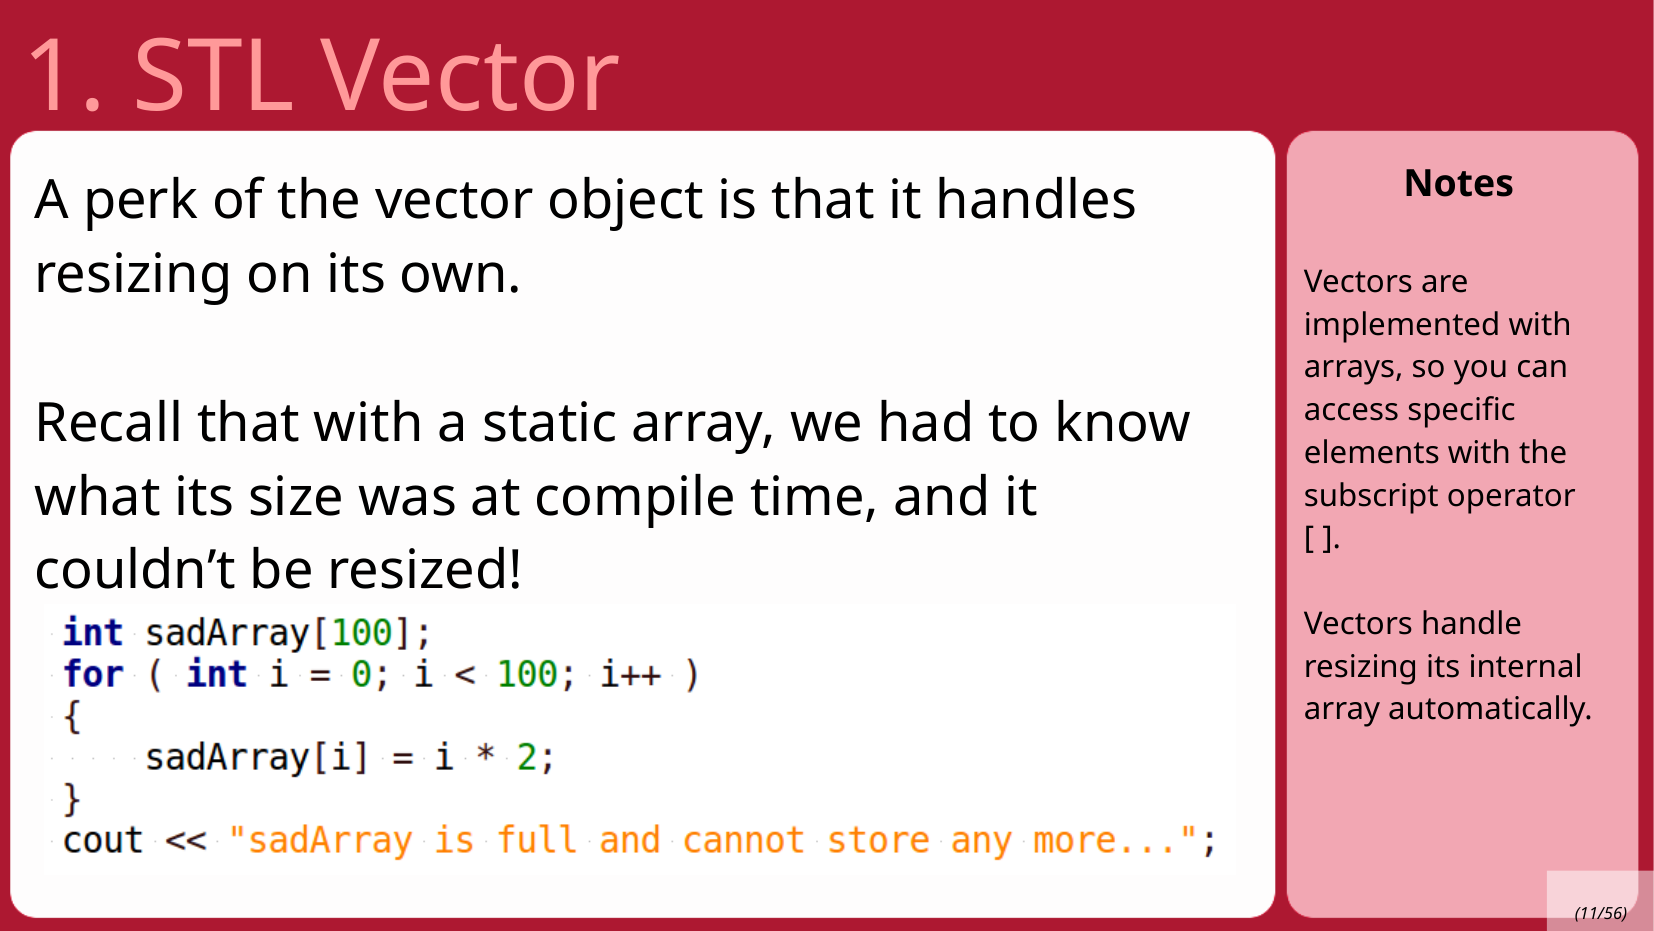

# 1. STL Vector
Notes
Vectors are implemented with arrays, so you can access specific elements with the subscript operator [ ].
Vectors handle resizing its internal array automatically.
A perk of the vector object is that it handles resizing on its own.
Recall that with a static array, we had to know what its size was at compile time, and it couldn’t be resized!